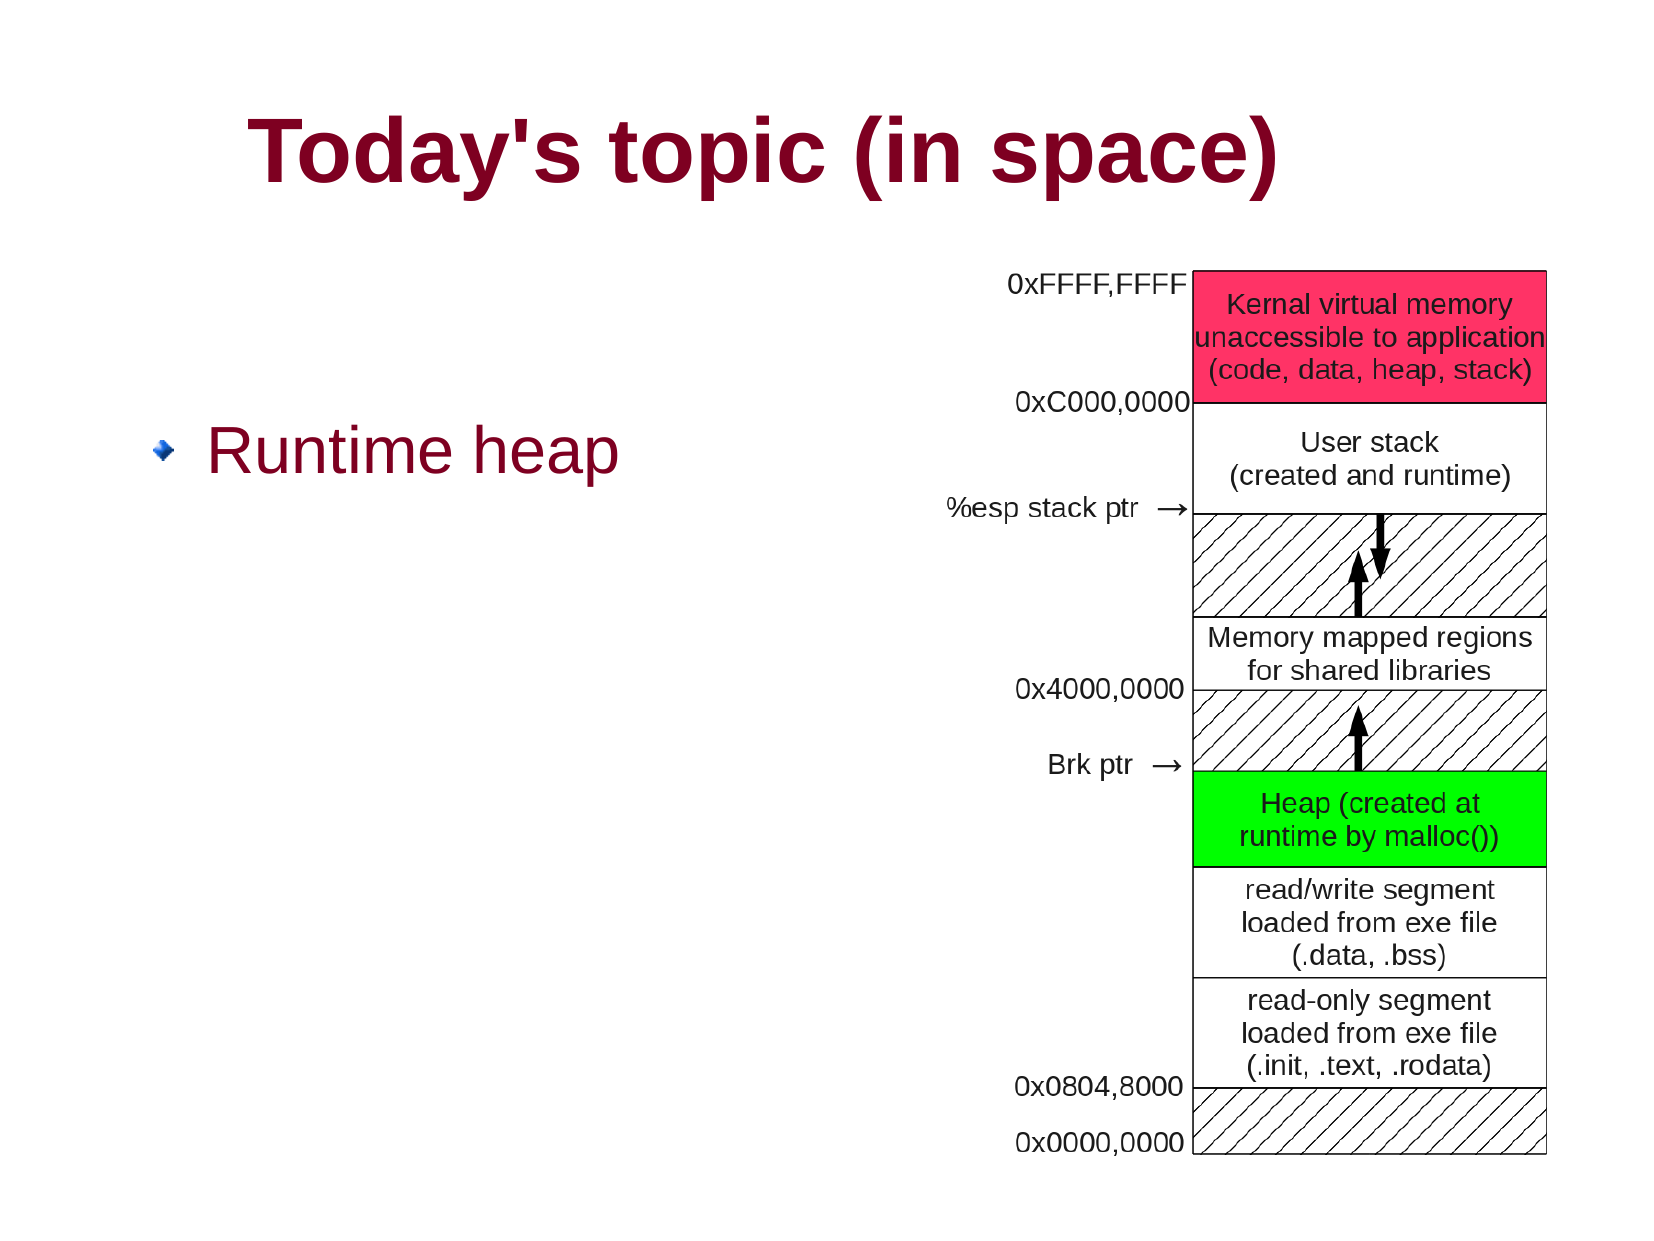

# Today's topic (in space)
Runtime heap